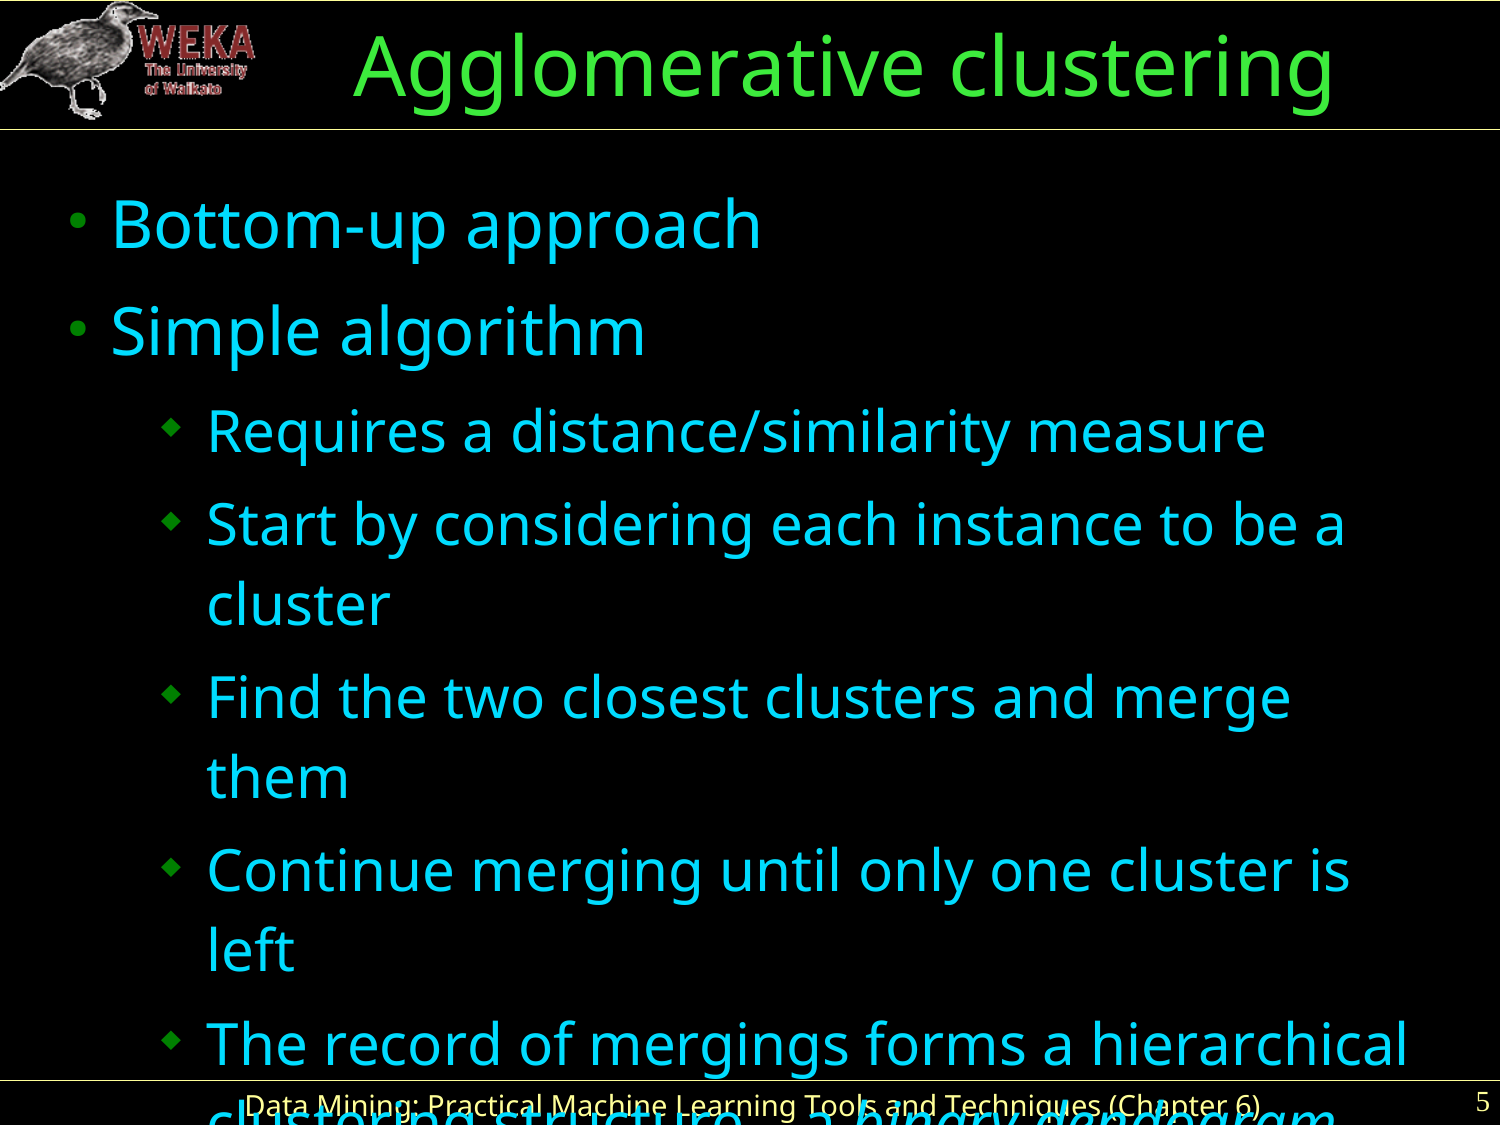

# Agglomerative clustering
Bottom-up approach
Simple algorithm
Requires a distance/similarity measure
Start by considering each instance to be a cluster
Find the two closest clusters and merge them
Continue merging until only one cluster is left
The record of mergings forms a hierarchical clustering structure – a binary dendogram
Data Mining: Practical Machine Learning Tools and Techniques (Chapter 6)
5